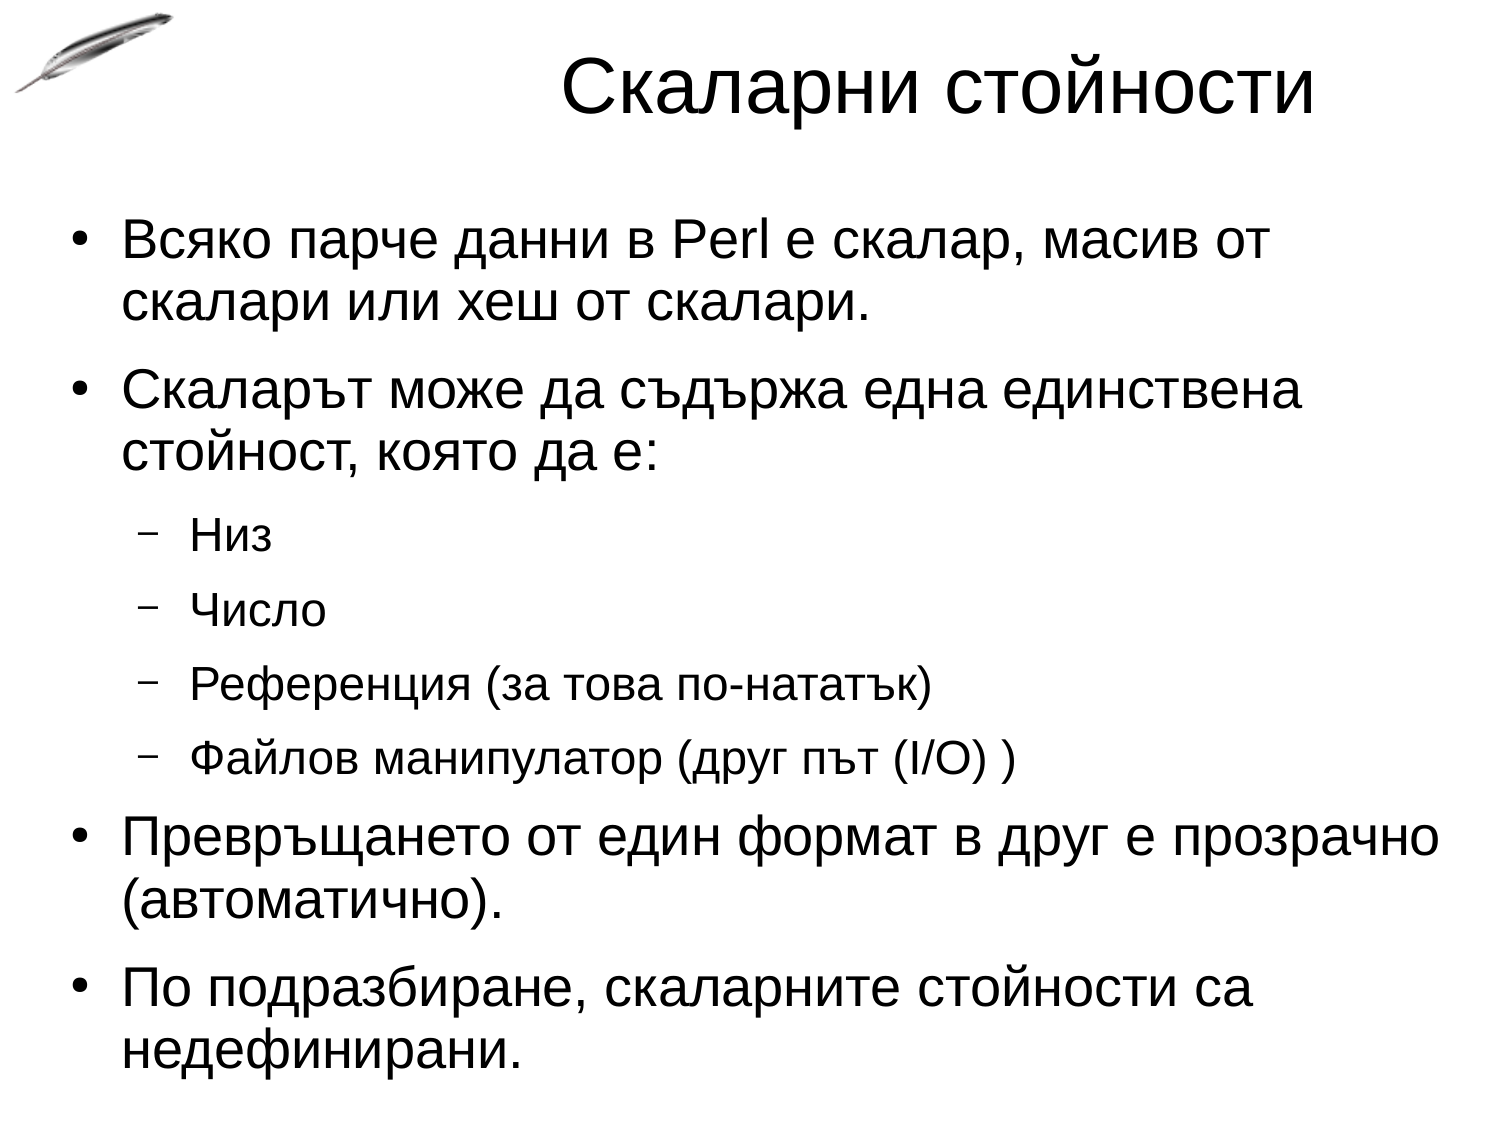

# Скаларни стойности
Всяко парче данни в Perl е скалар, масив от скалари или хеш от скалари.
Скаларът може да съдържа една единствена стойност, която да е:
Низ
Число
Референция (за това по-нататък)
Файлов манипулатор (друг път (I/O) )
Превръщането от един формат в друг е прозрачно (автоматично).
По подразбиране, скаларните стойности са недефинирани.